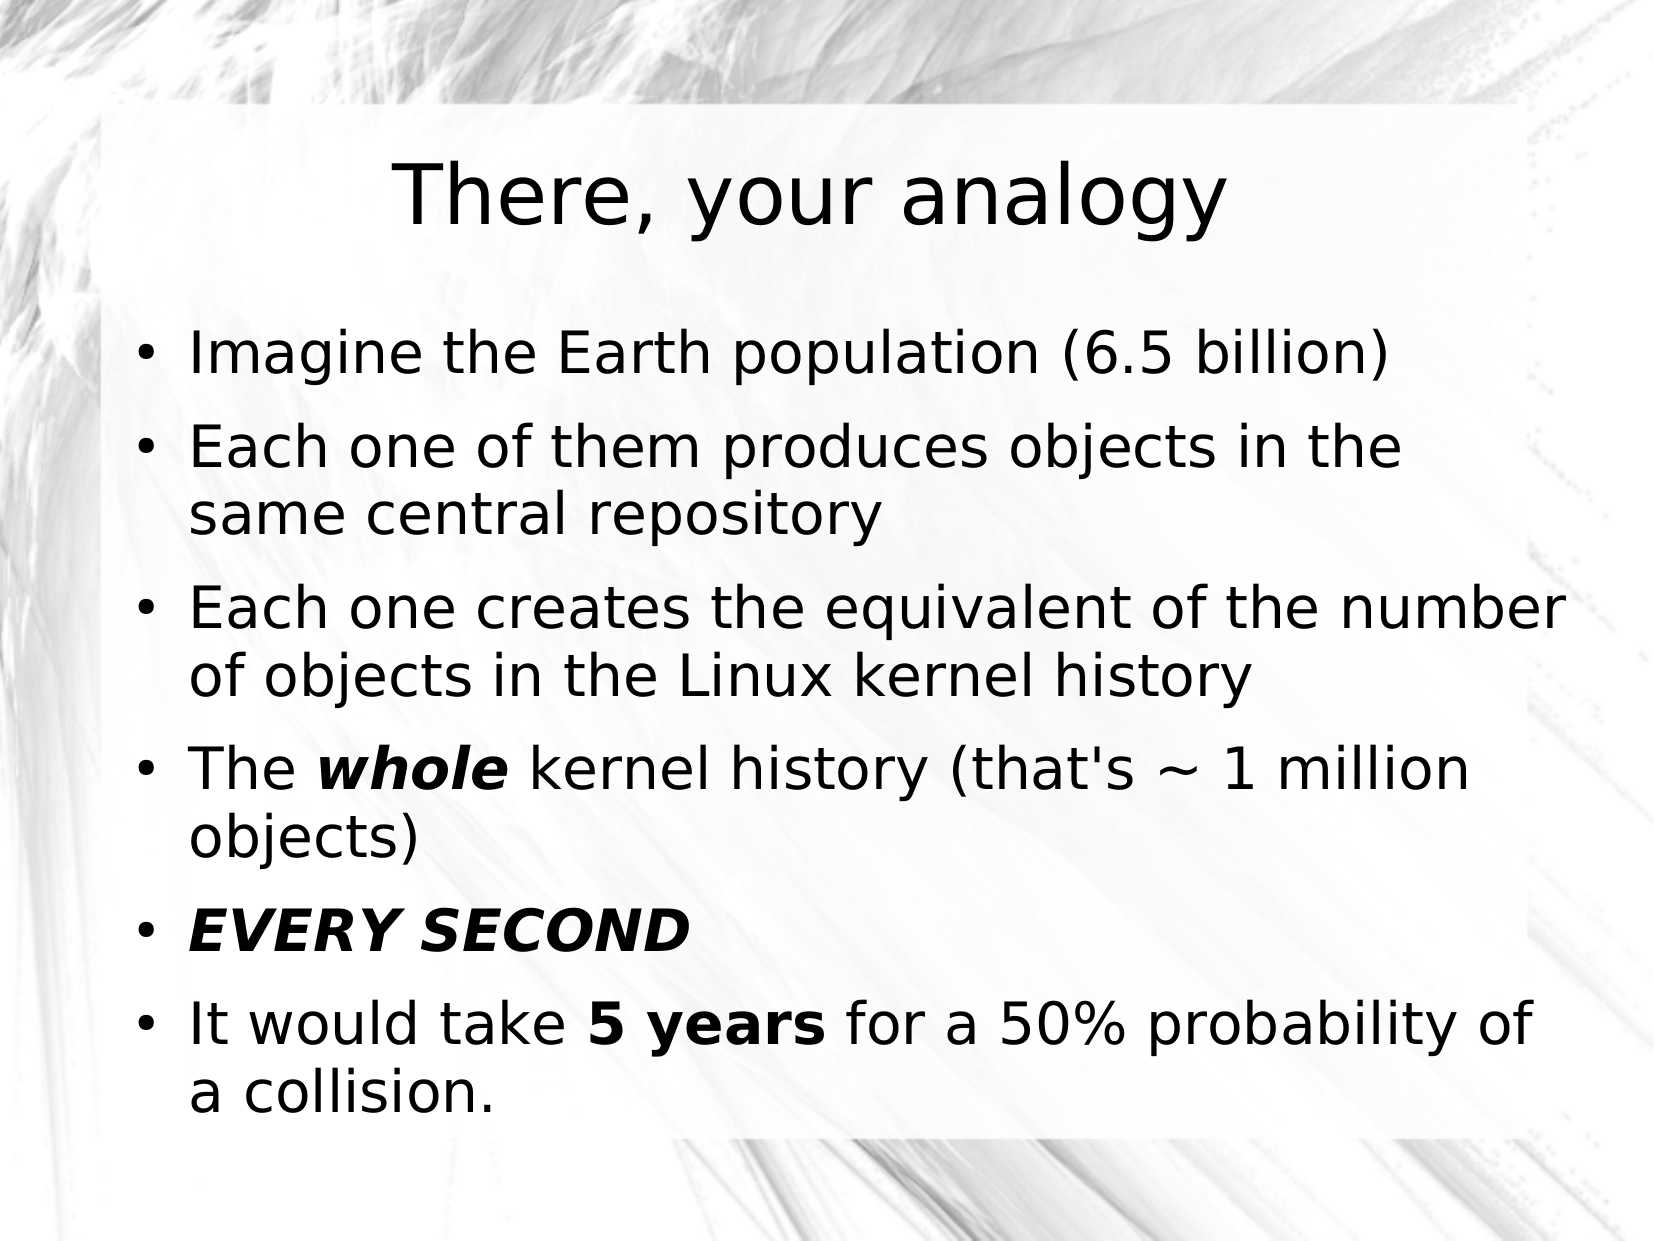

# There, your analogy
Imagine the Earth population (6.5 billion)
Each one of them produces objects in the same central repository
Each one creates the equivalent of the number of objects in the Linux kernel history
The whole kernel history (that's ~ 1 million objects)
EVERY SECOND
It would take 5 years for a 50% probability of a collision.